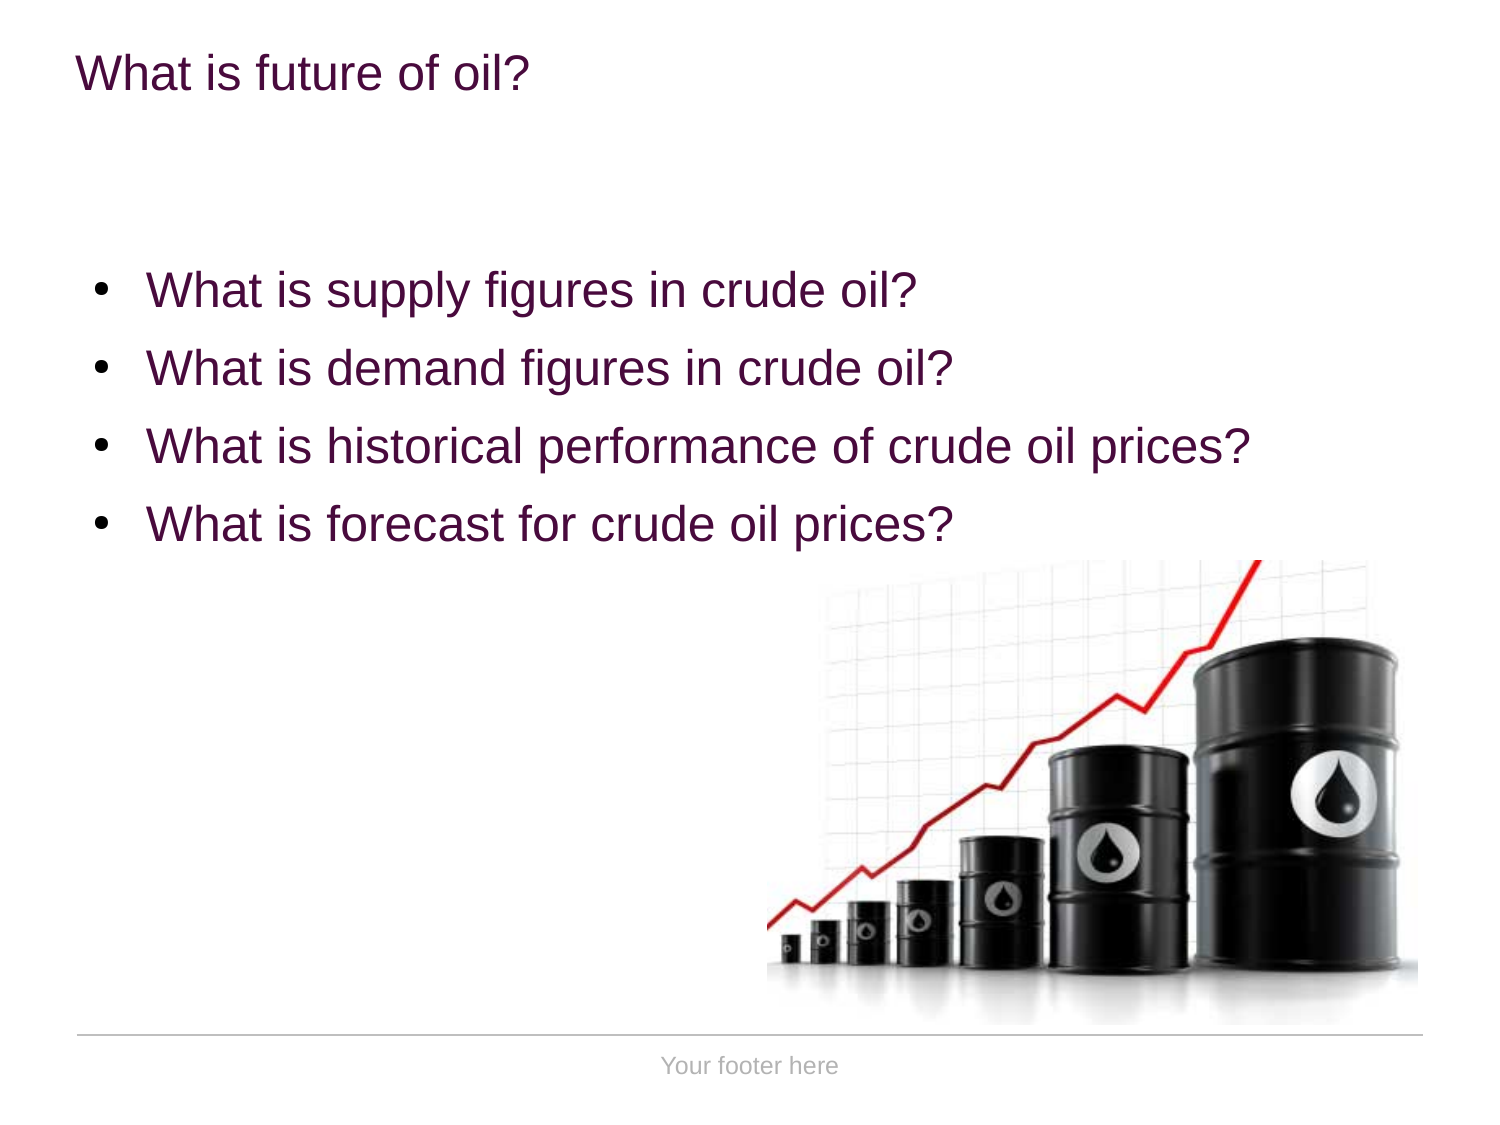

# What is future of oil?
What is supply figures in crude oil?
What is demand figures in crude oil?
What is historical performance of crude oil prices?
What is forecast for crude oil prices?
Nigerian Oil Fields